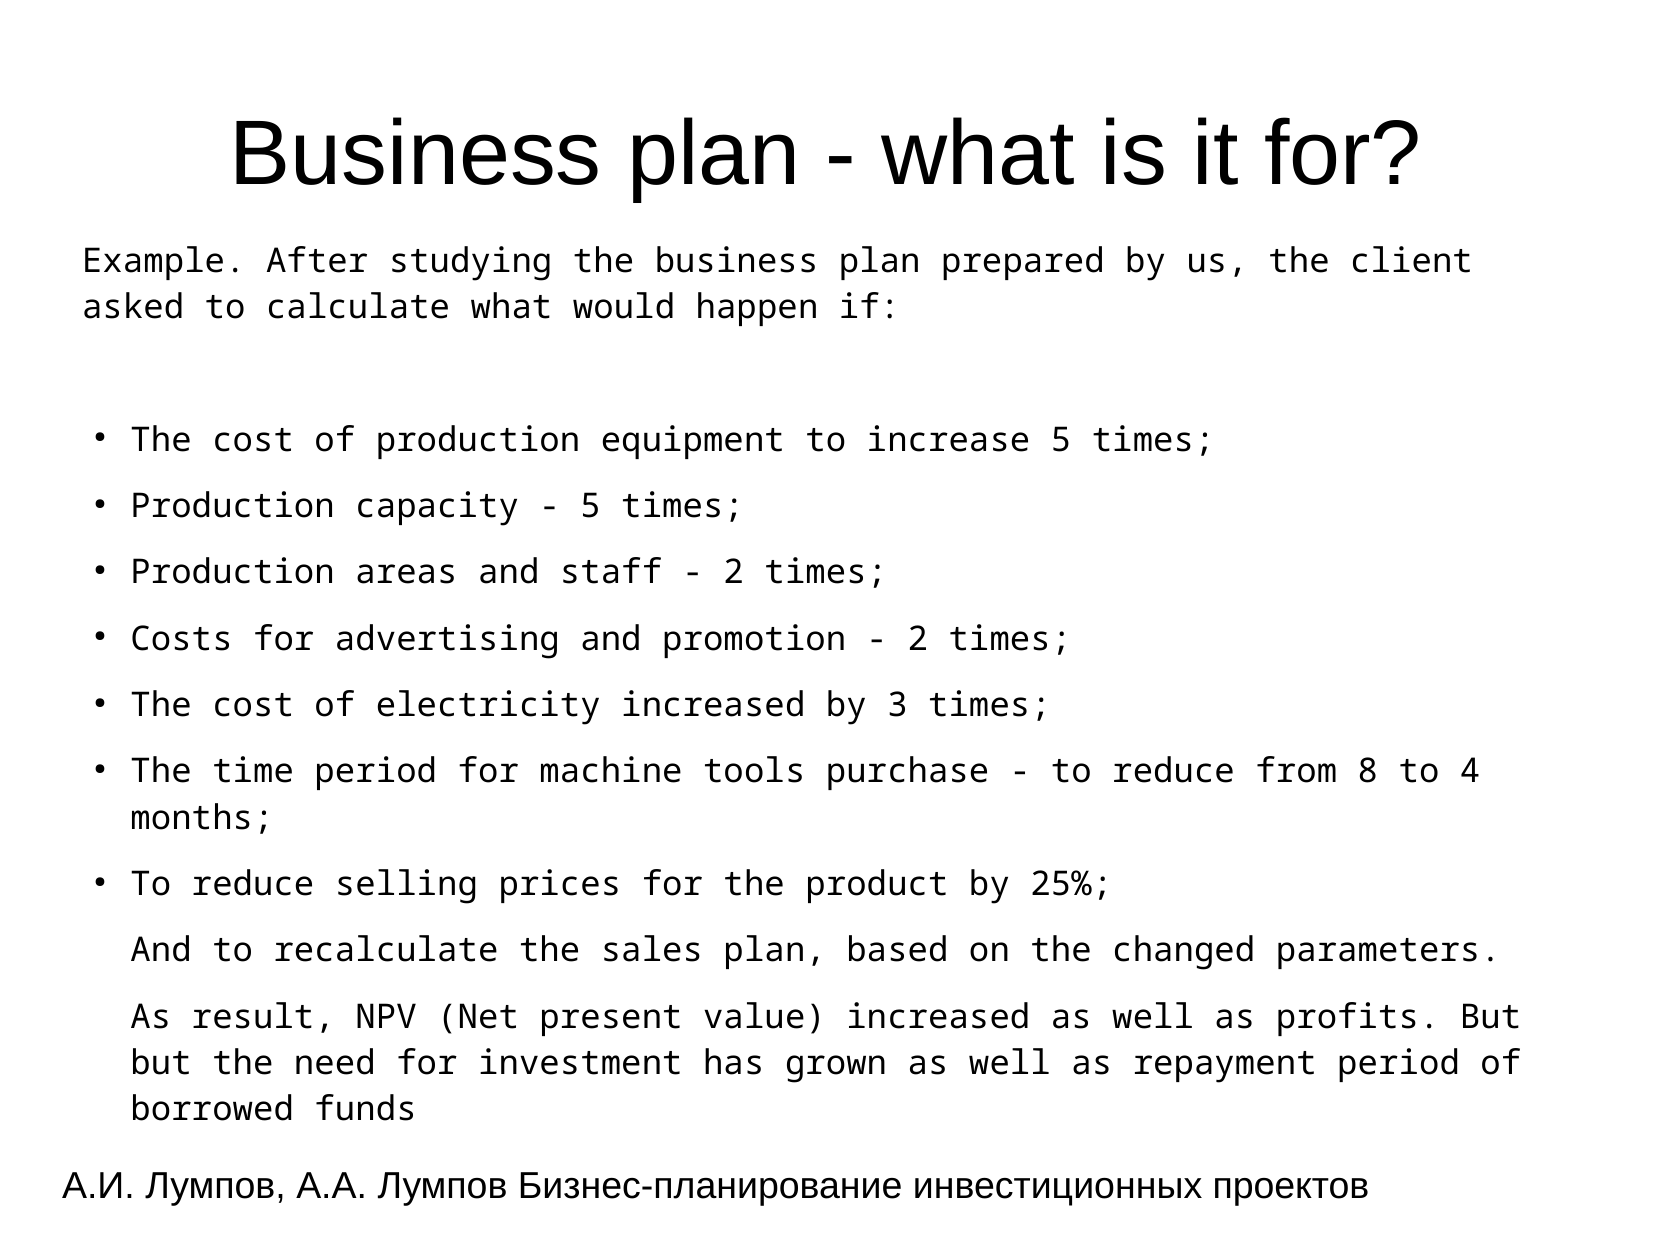

# Business plan - what is it for?
Example. After studying the business plan prepared by us, the client asked to calculate what would happen if:
The cost of production equipment to increase 5 times;
Production capacity - 5 times;
Production areas and staff - 2 times;
Costs for advertising and promotion - 2 times;
The cost of electricity increased by 3 times;
The time period for machine tools purchase - to reduce from 8 to 4 months;
To reduce selling prices for the product by 25%;
And to recalculate the sales plan, based on the changed parameters.
As result, NPV (Net present value) increased as well as profits. But but the need for investment has grown as well as repayment period of borrowed funds
А.И. Лумпов, А.А. Лумпов Бизнес-планирование инвестиционных проектов